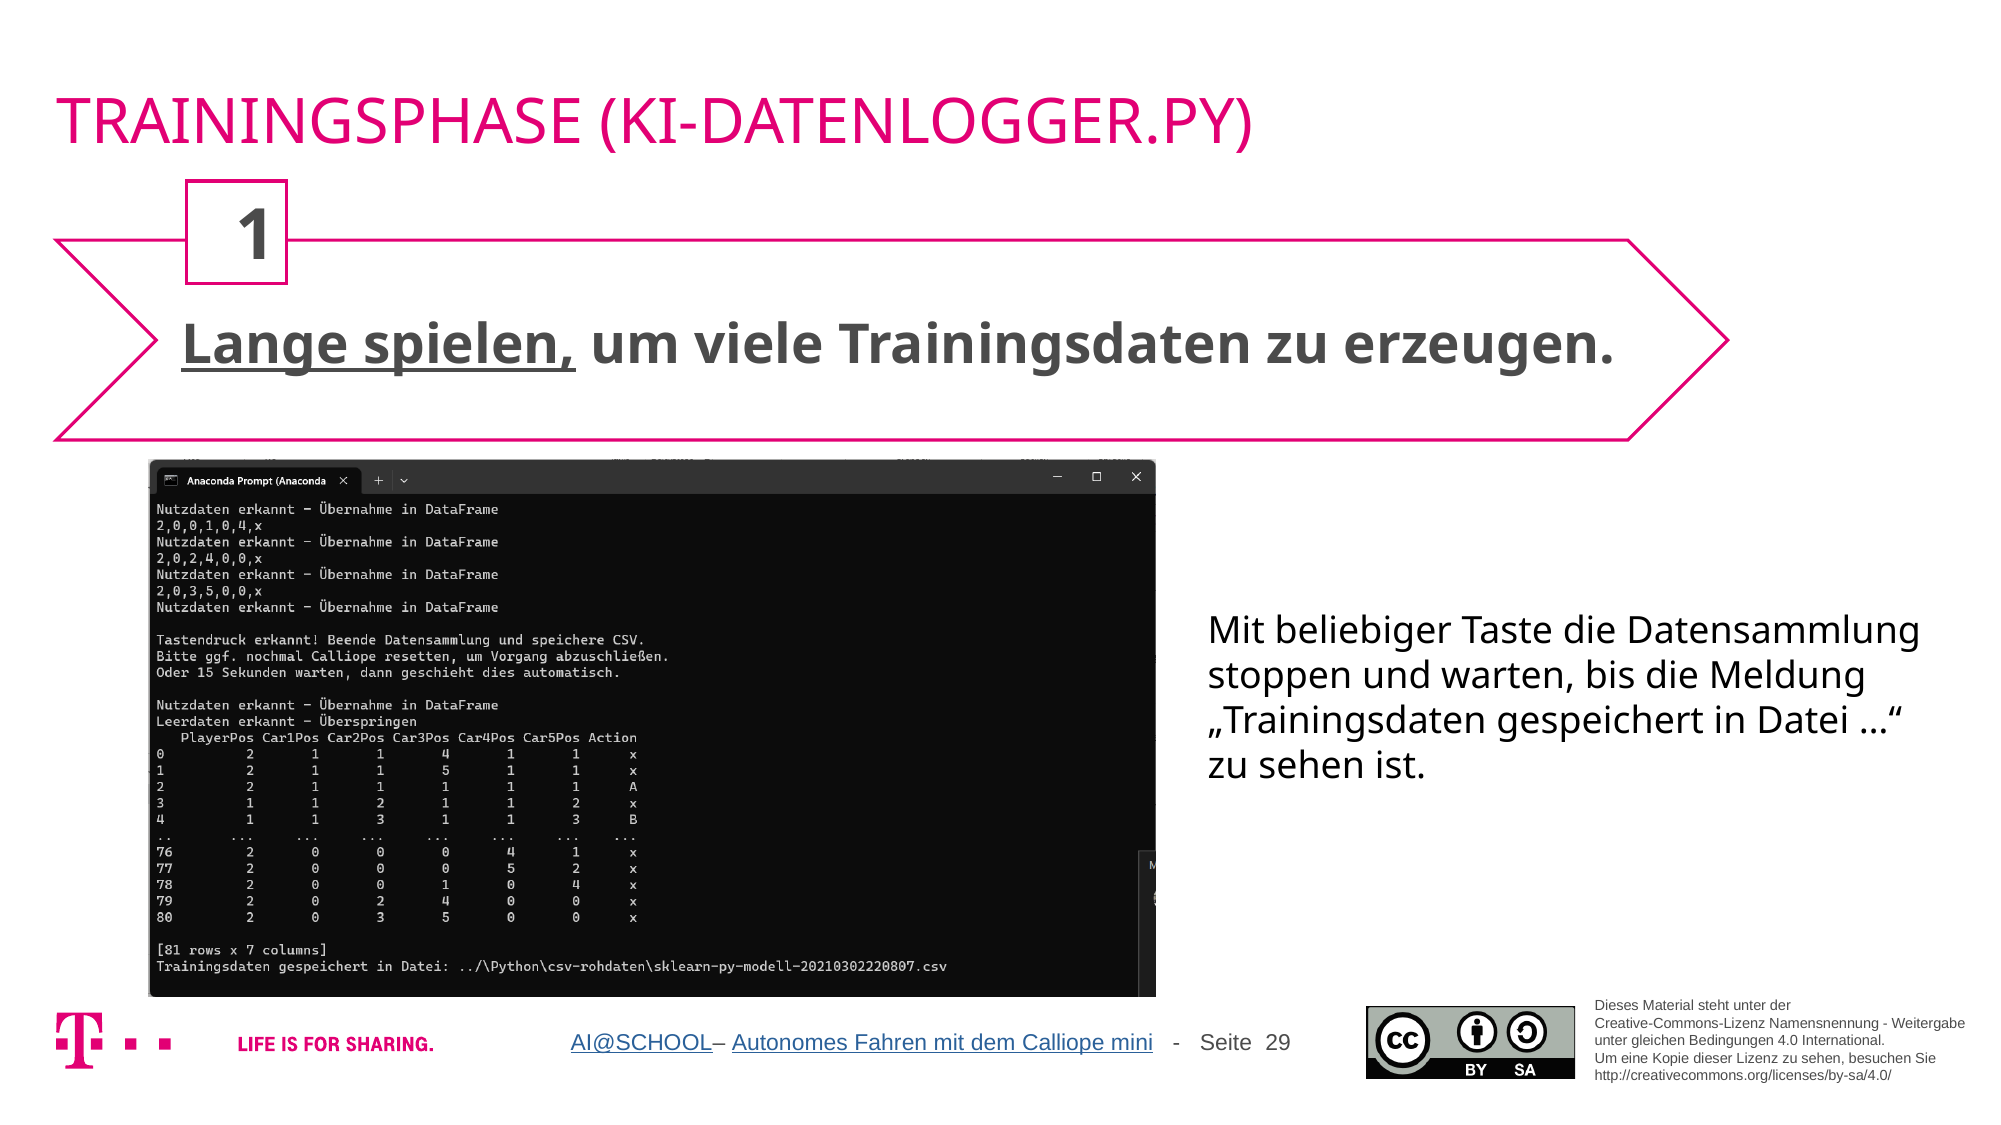

# Trainingsphase (ki-datenlogger.py)
1
Lange spielen, um viele Trainingsdaten zu erzeugen.
Mit beliebiger Taste die Datensammlung
stoppen und warten, bis die Meldung
„Trainingsdaten gespeichert in Datei …“
zu sehen ist.